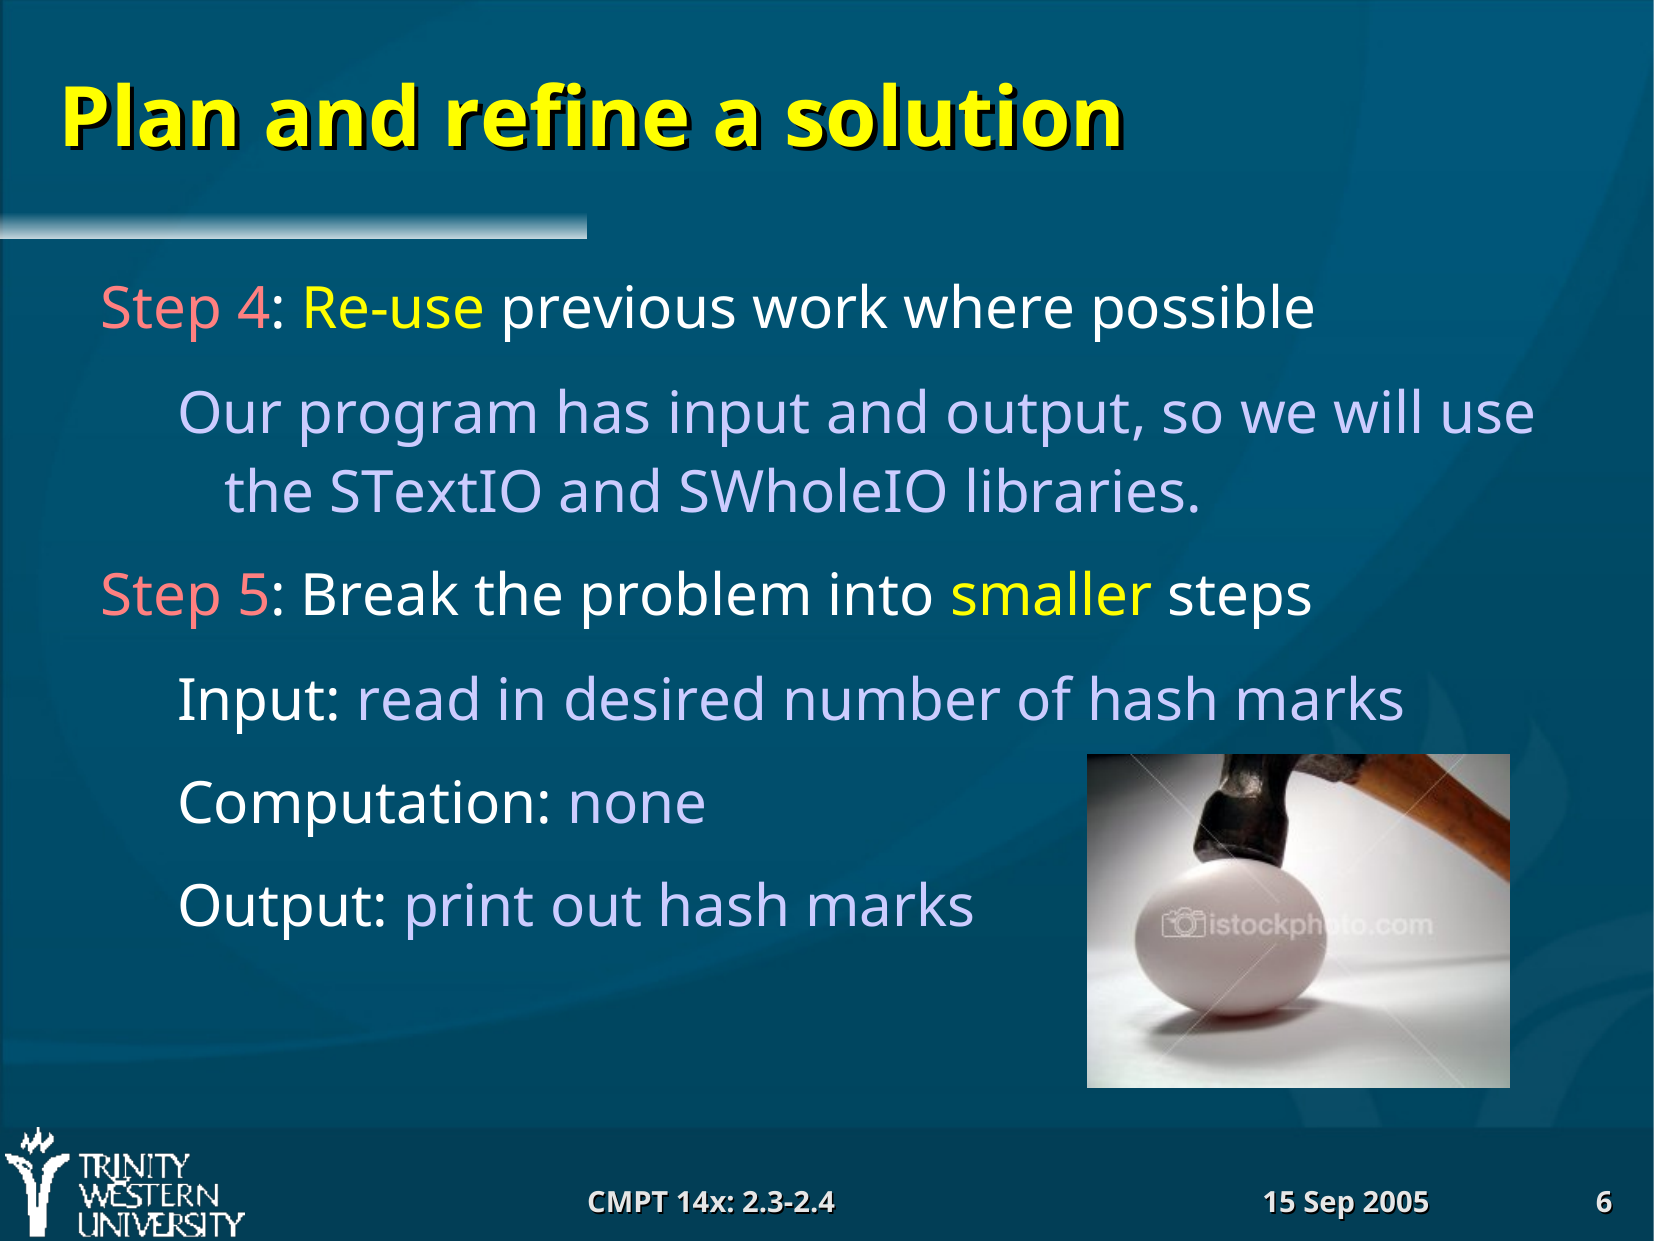

# Plan and refine a solution
Step 4: Re-use previous work where possible
Our program has input and output, so we will use the STextIO and SWholeIO libraries.
Step 5: Break the problem into smaller steps
Input: read in desired number of hash marks
Computation: none
Output: print out hash marks
CMPT 14x: 2.3-2.4
15 Sep 2005
6